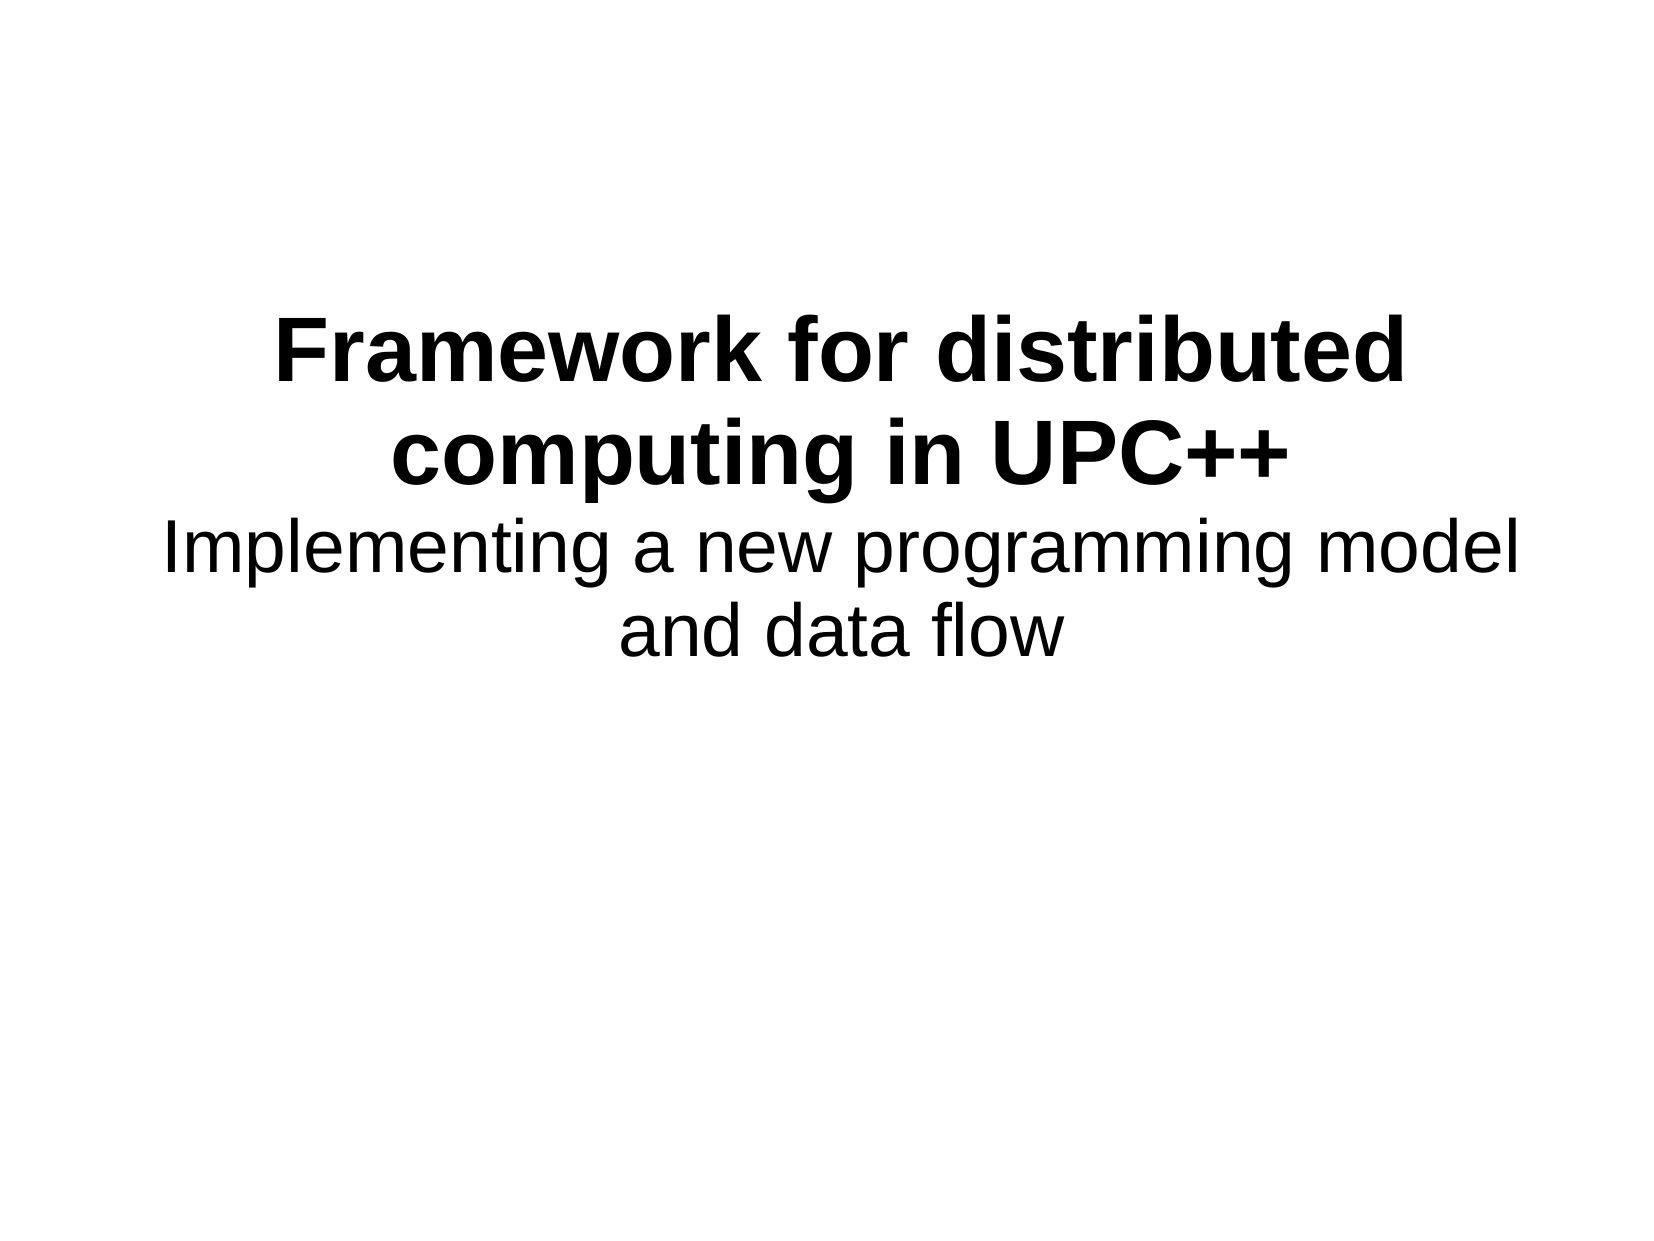

# Framework for distributed computing in UPC++ Implementing a new programming model and data flow